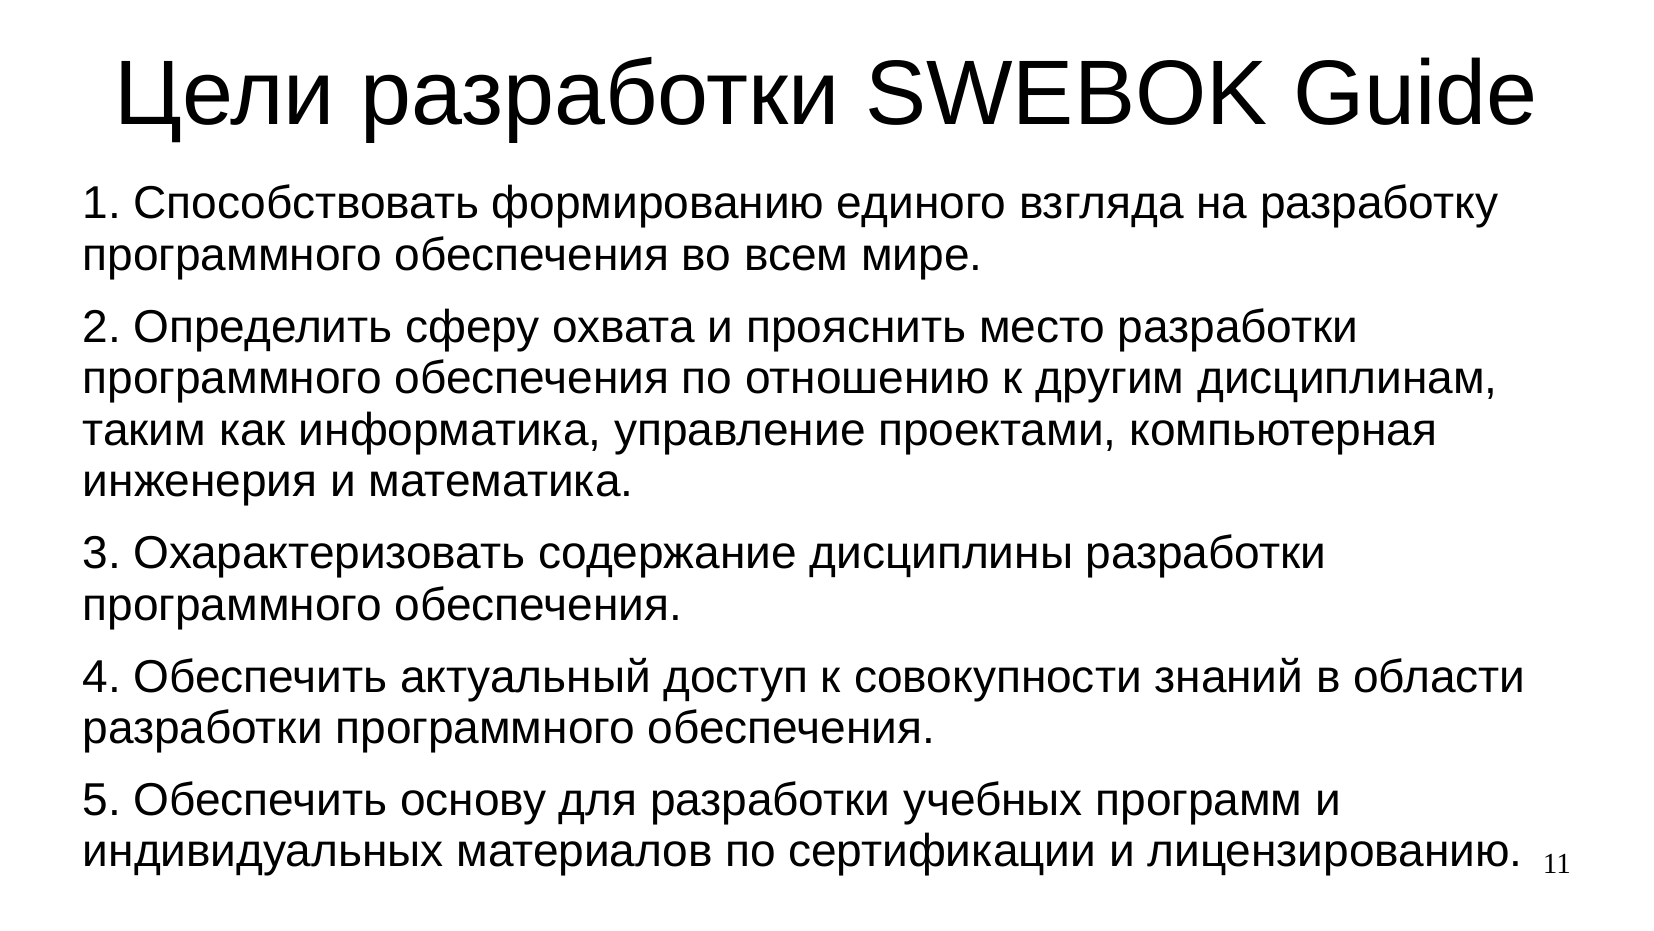

# Цели разработки SWEBOK Guide
1. Способствовать формированию единого взгляда на разработку программного обеспечения во всем мире.
2. Определить сферу охвата и прояснить место разработки программного обеспечения по отношению к другим дисциплинам, таким как информатика, управление проектами, компьютерная инженерия и математика.
3. Охарактеризовать содержание дисциплины разработки программного обеспечения.
4. Обеспечить актуальный доступ к совокупности знаний в области разработки программного обеспечения.
5. Обеспечить основу для разработки учебных программ и индивидуальных материалов по сертификации и лицензированию.
11